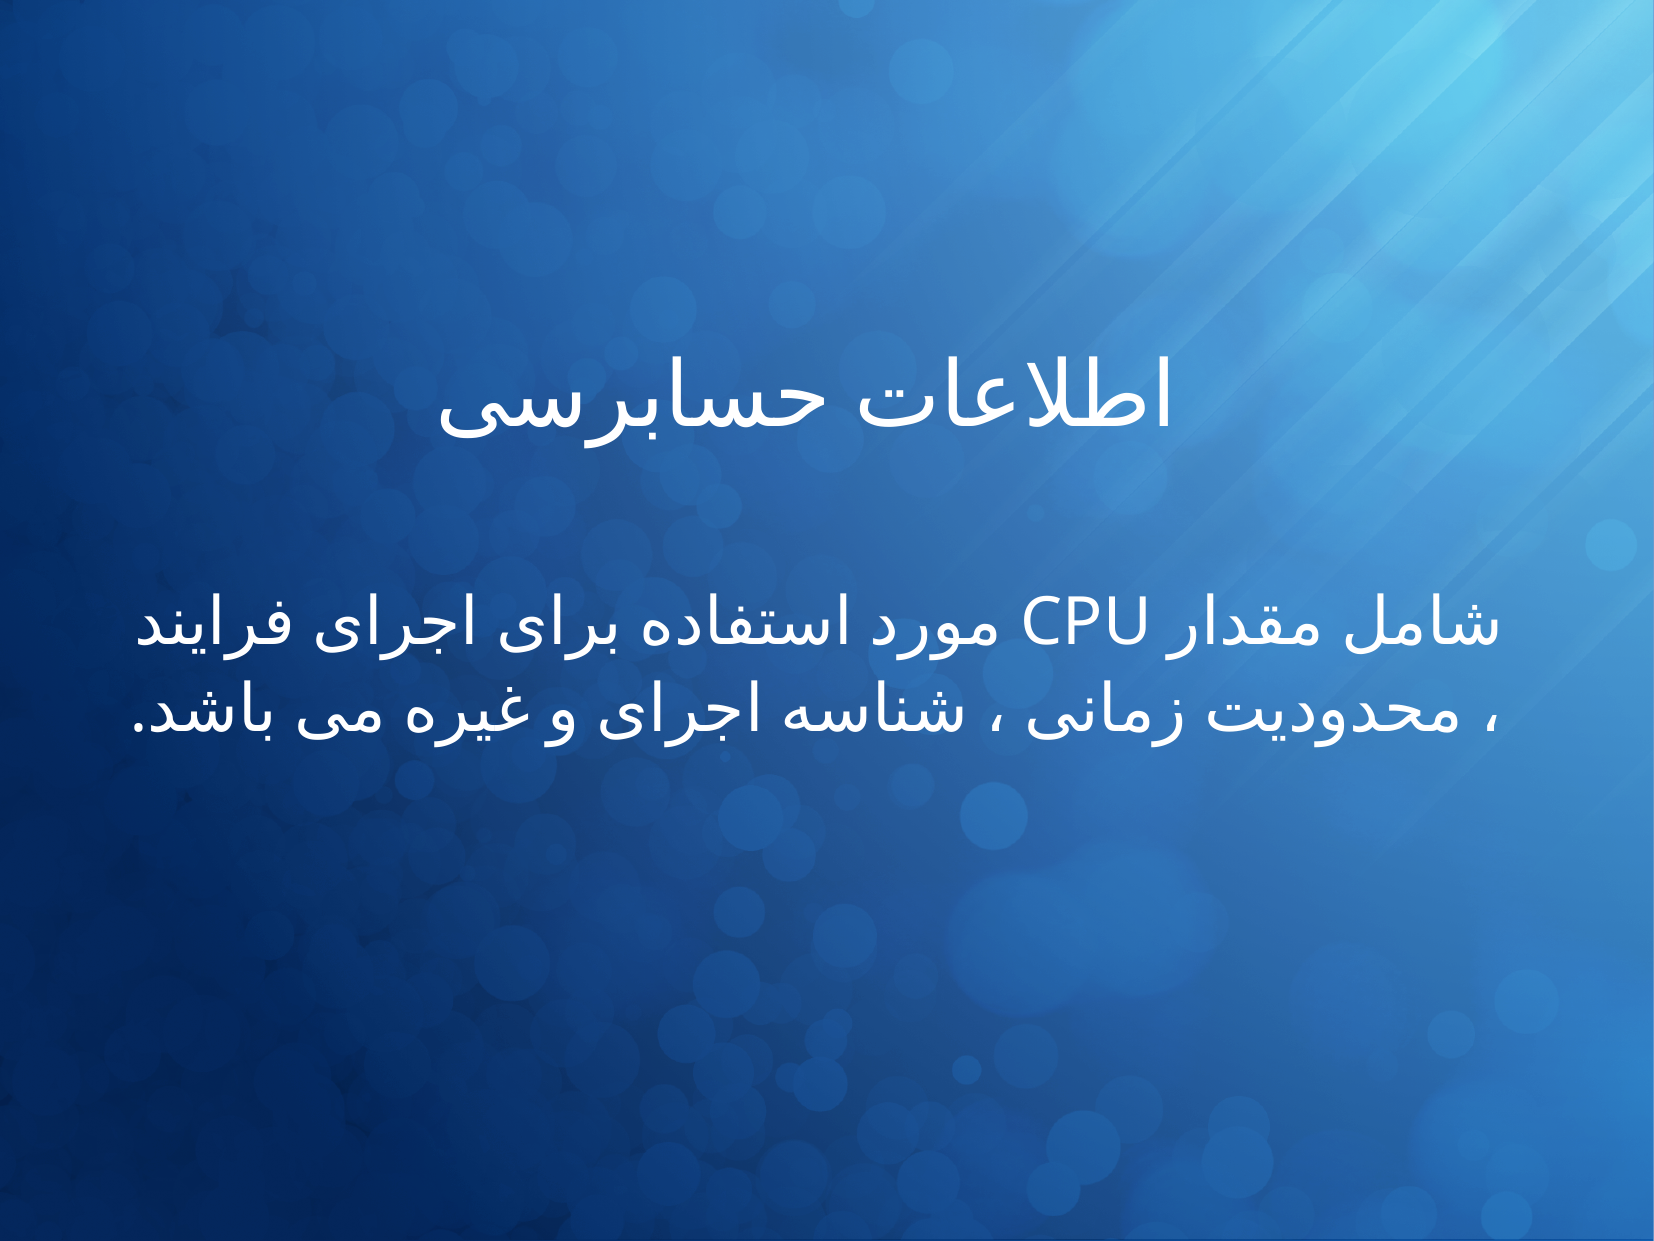

# اطلاعات حسابرسی
شامل مقدار CPU مورد استفاده برای اجرای فرایند ، محدودیت زمانی ، شناسه اجرای و غیره می باشد.